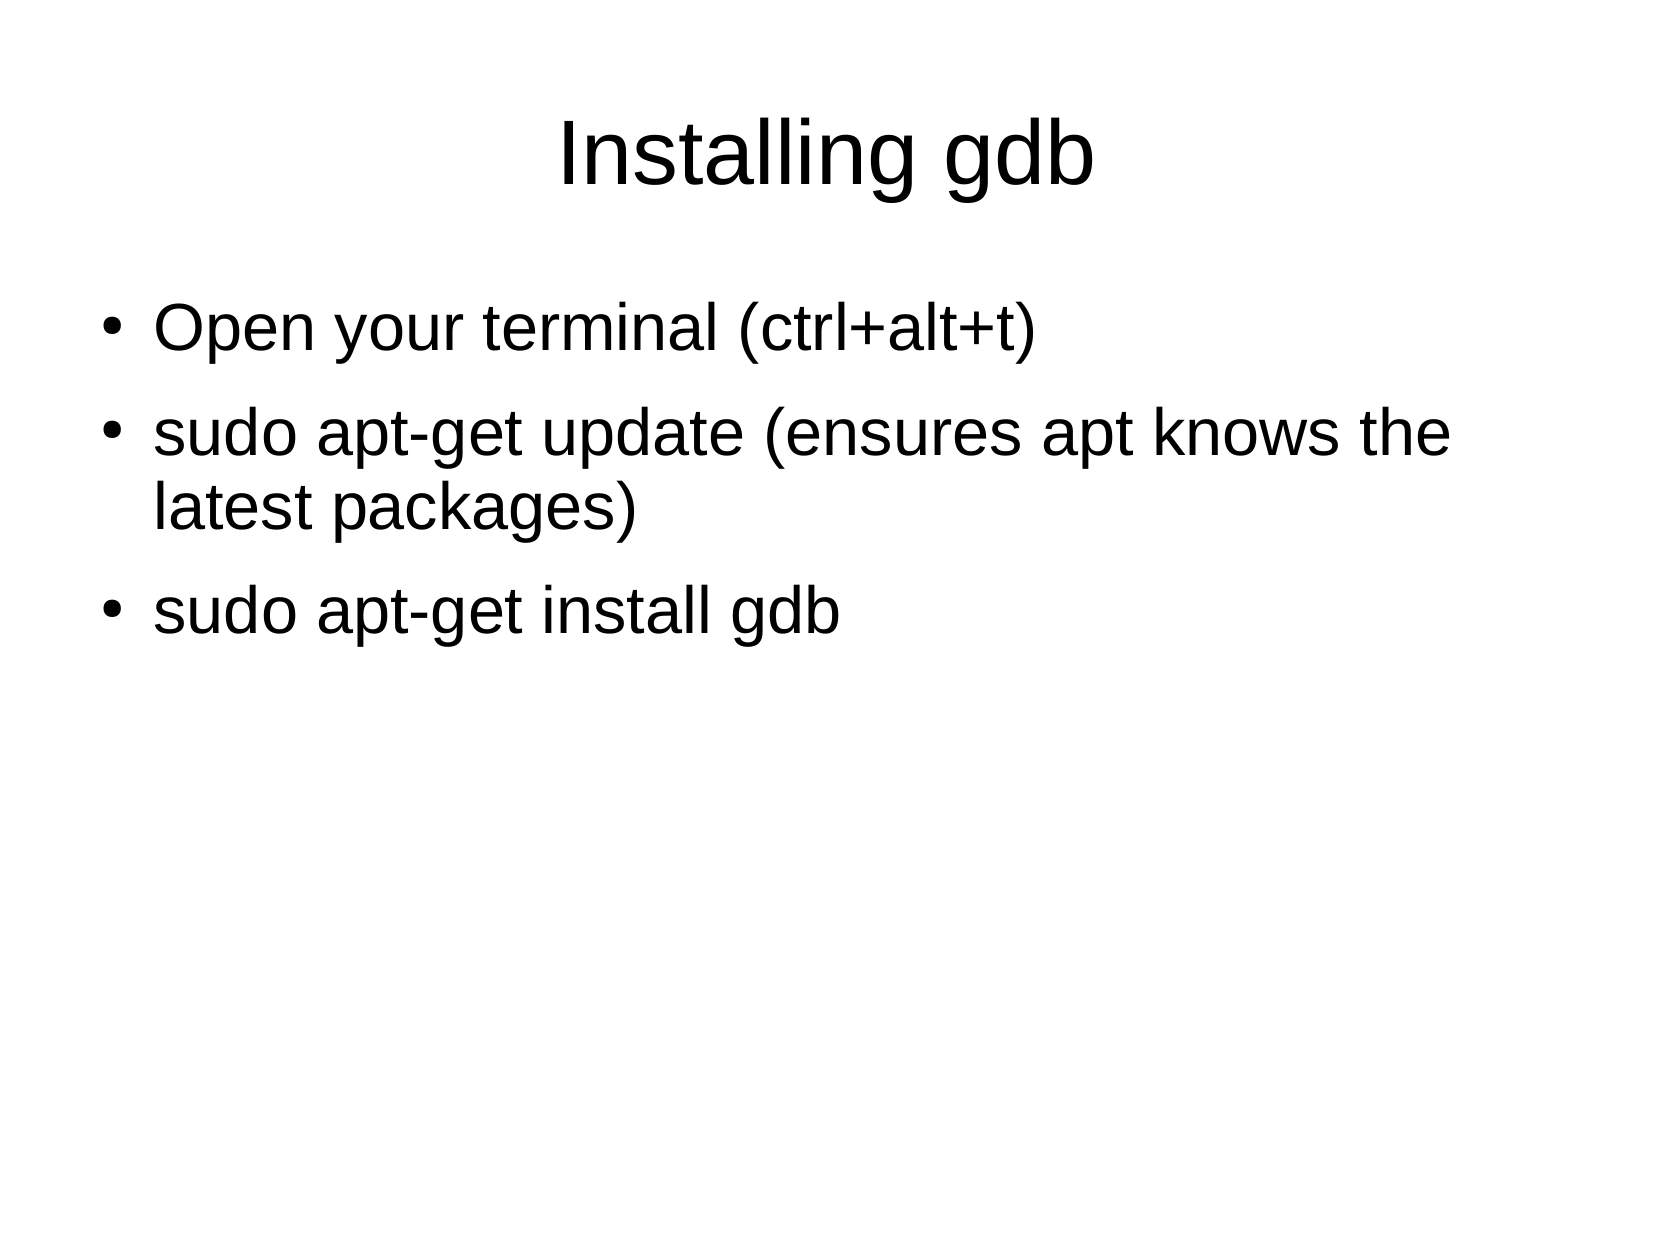

# Installing gdb
Open your terminal (ctrl+alt+t)
sudo apt-get update (ensures apt knows the latest packages)
sudo apt-get install gdb